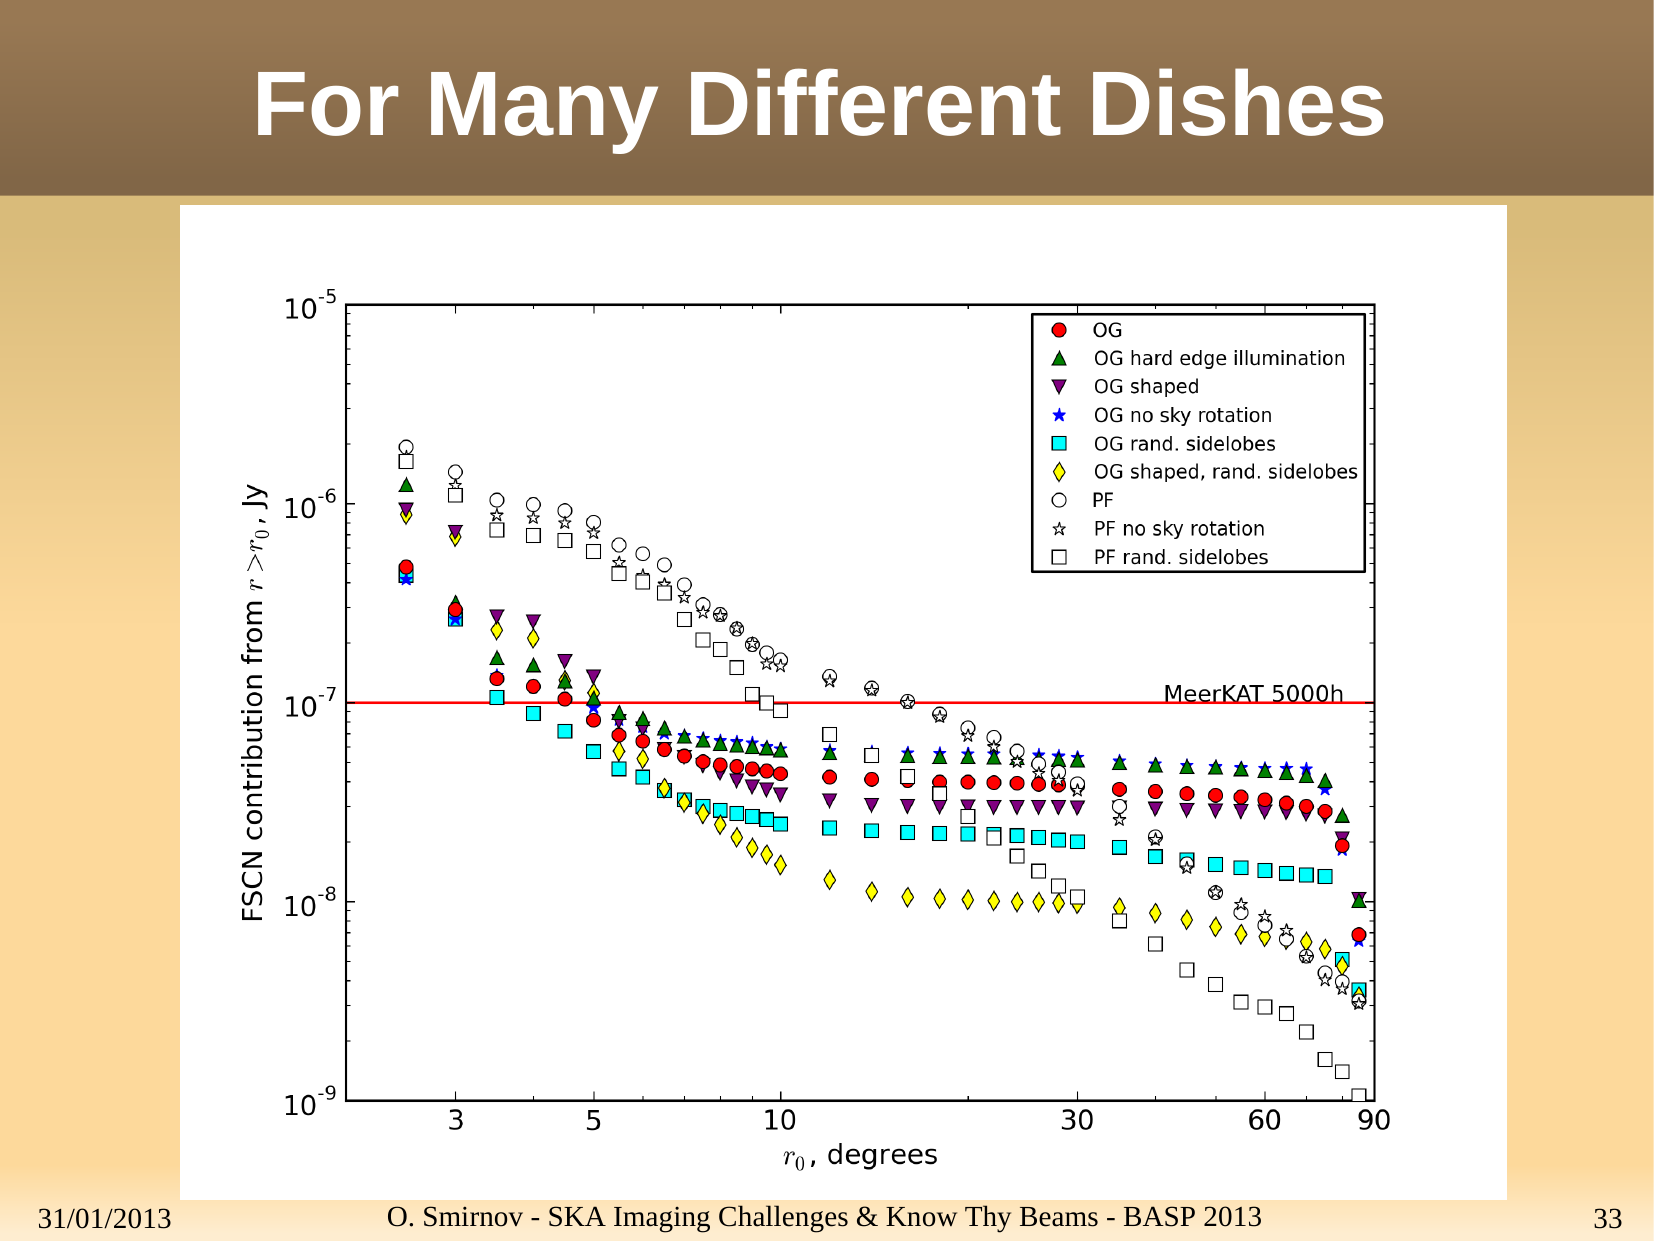

# For Many Different Dishes
O. Smirnov - SKA Imaging Challenges & Know Thy Beams - BASP 2013
31/01/2013
33